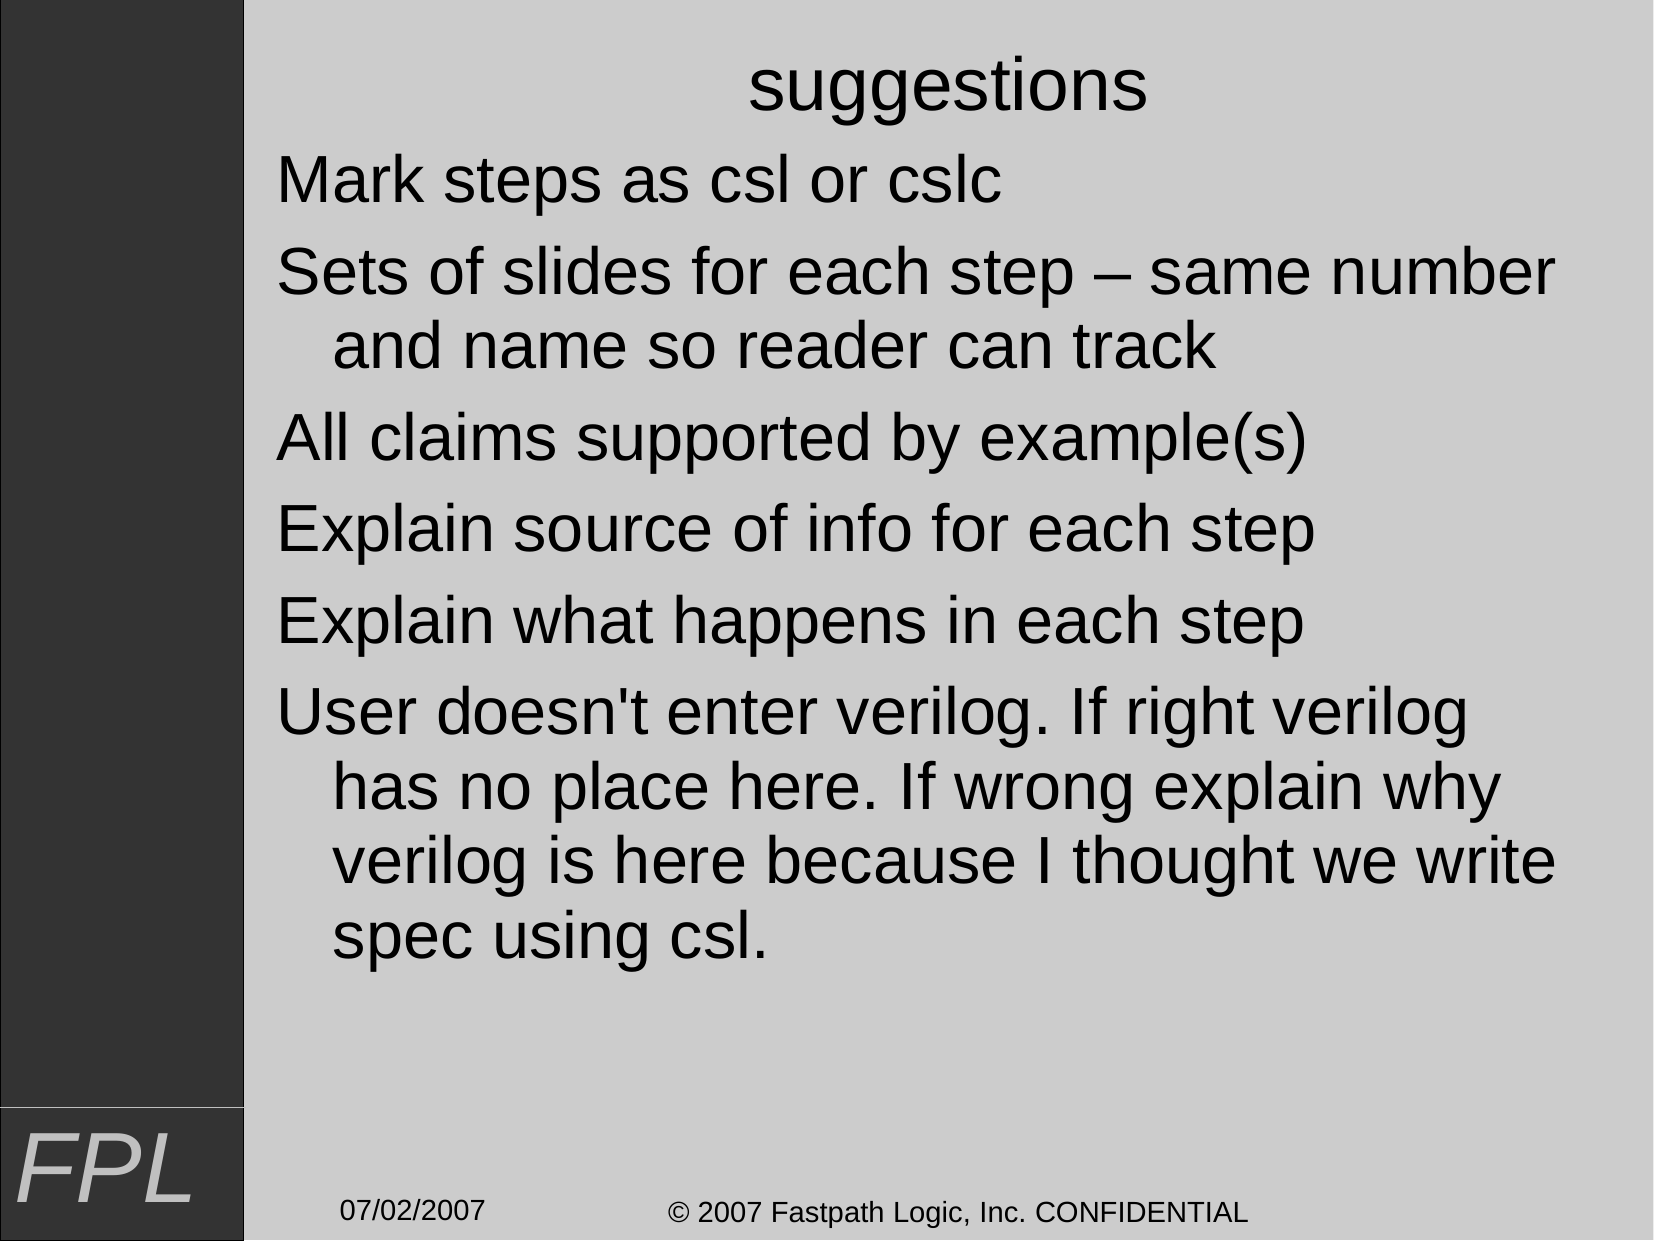

# suggestions
Mark steps as csl or cslc
Sets of slides for each step – same number and name so reader can track
All claims supported by example(s)
Explain source of info for each step
Explain what happens in each step
User doesn't enter verilog. If right verilog has no place here. If wrong explain why verilog is here because I thought we write spec using csl.
07/02/2007
© 2007 FASTPATH LOGIC INC.